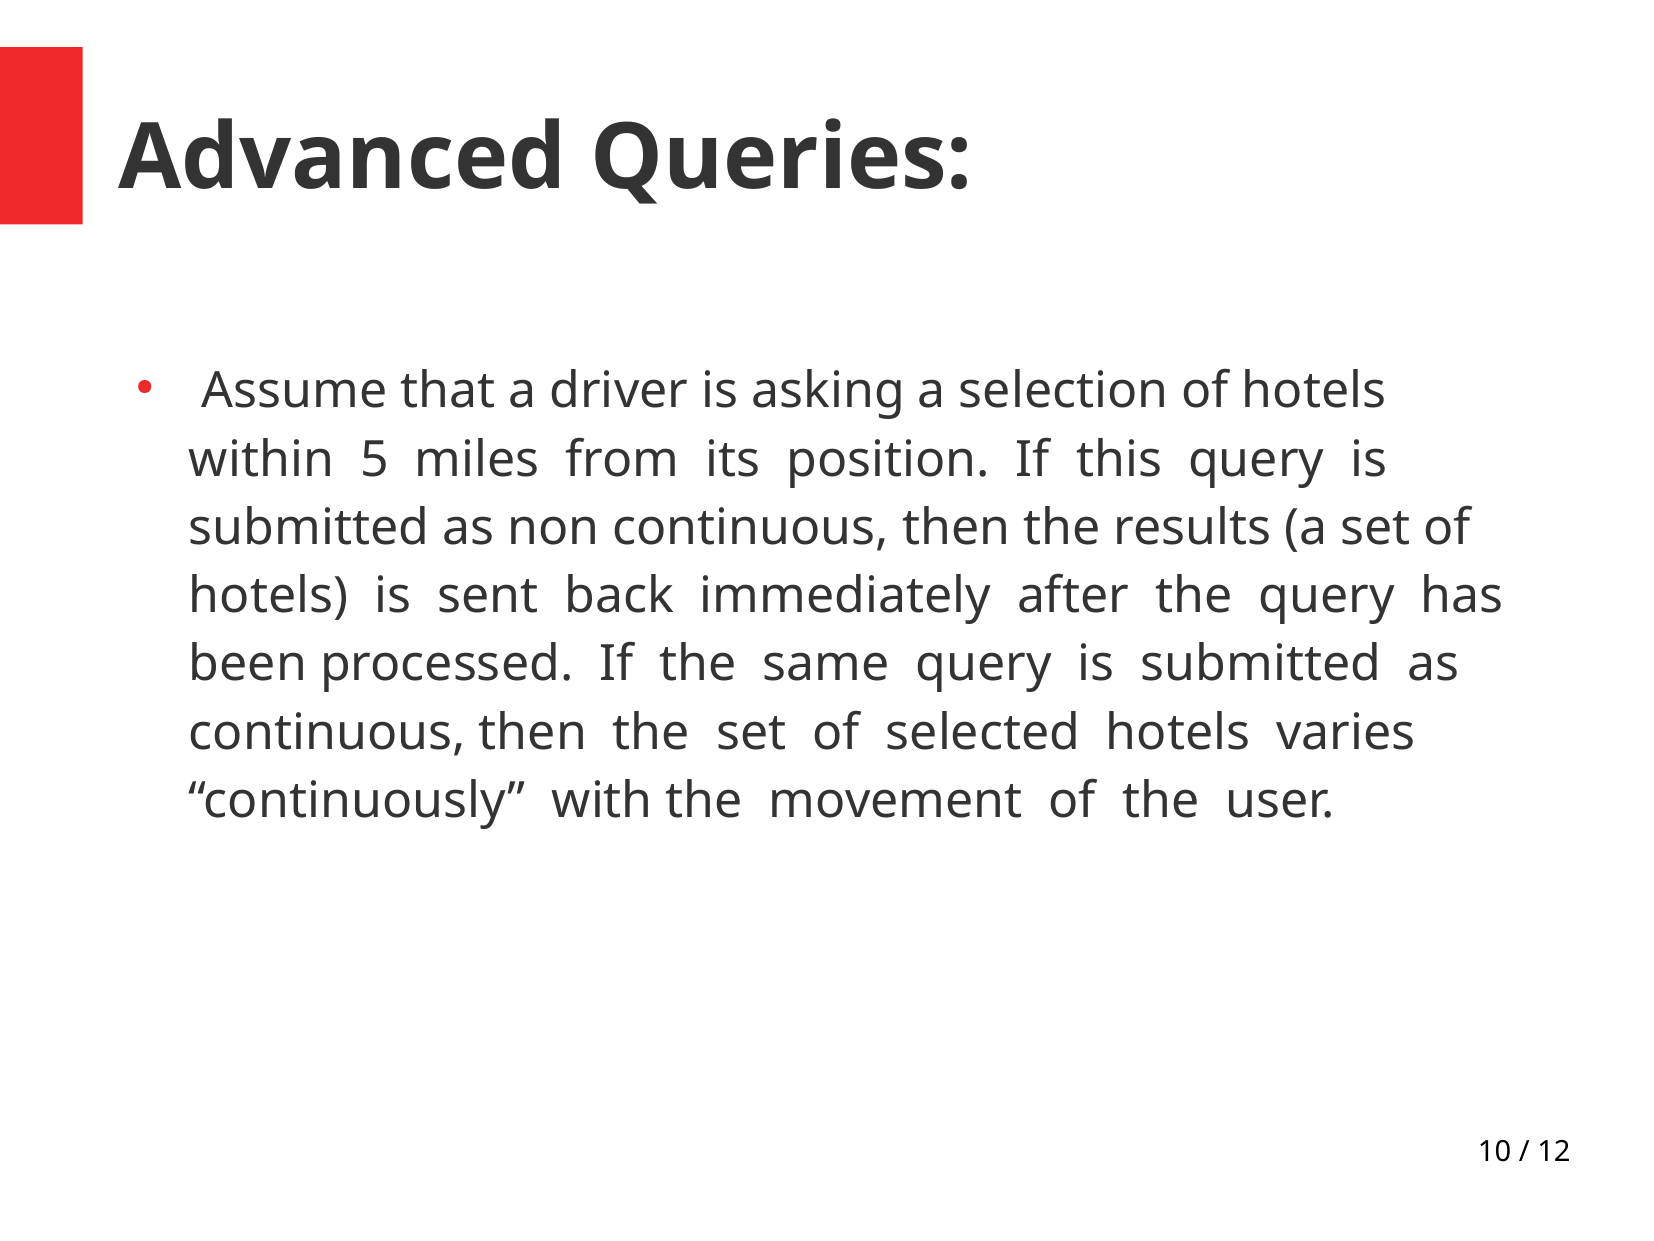

# Advanced Queries:
 Assume that a driver is asking a selection of hotels within 5 miles from its position. If this query is submitted as non continuous, then the results (a set of hotels) is sent back immediately after the query has been processed. If the same query is submitted as continuous, then the set of selected hotels varies “continuously” with the movement of the user.
10